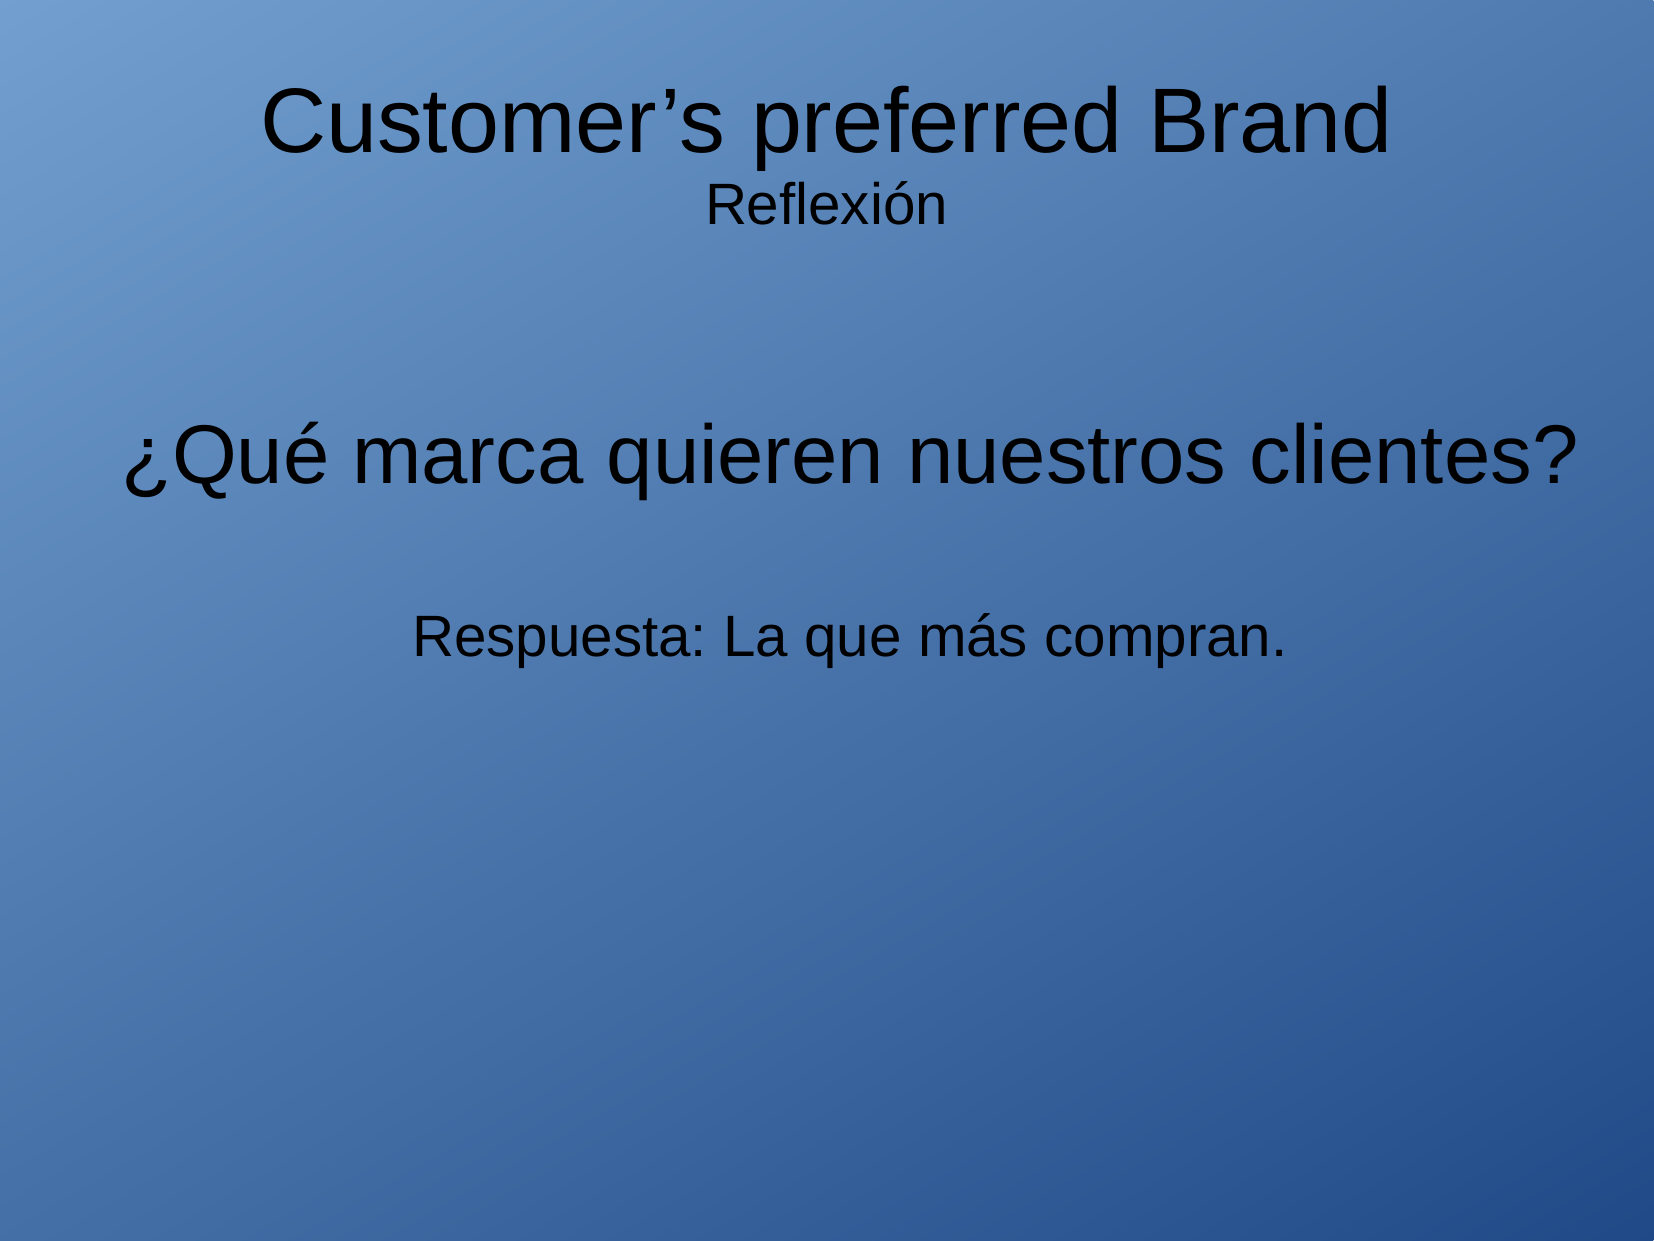

# Customer’s preferred Brand Reflexión
¿Qué marca quieren nuestros clientes?
Respuesta: La que más compran.